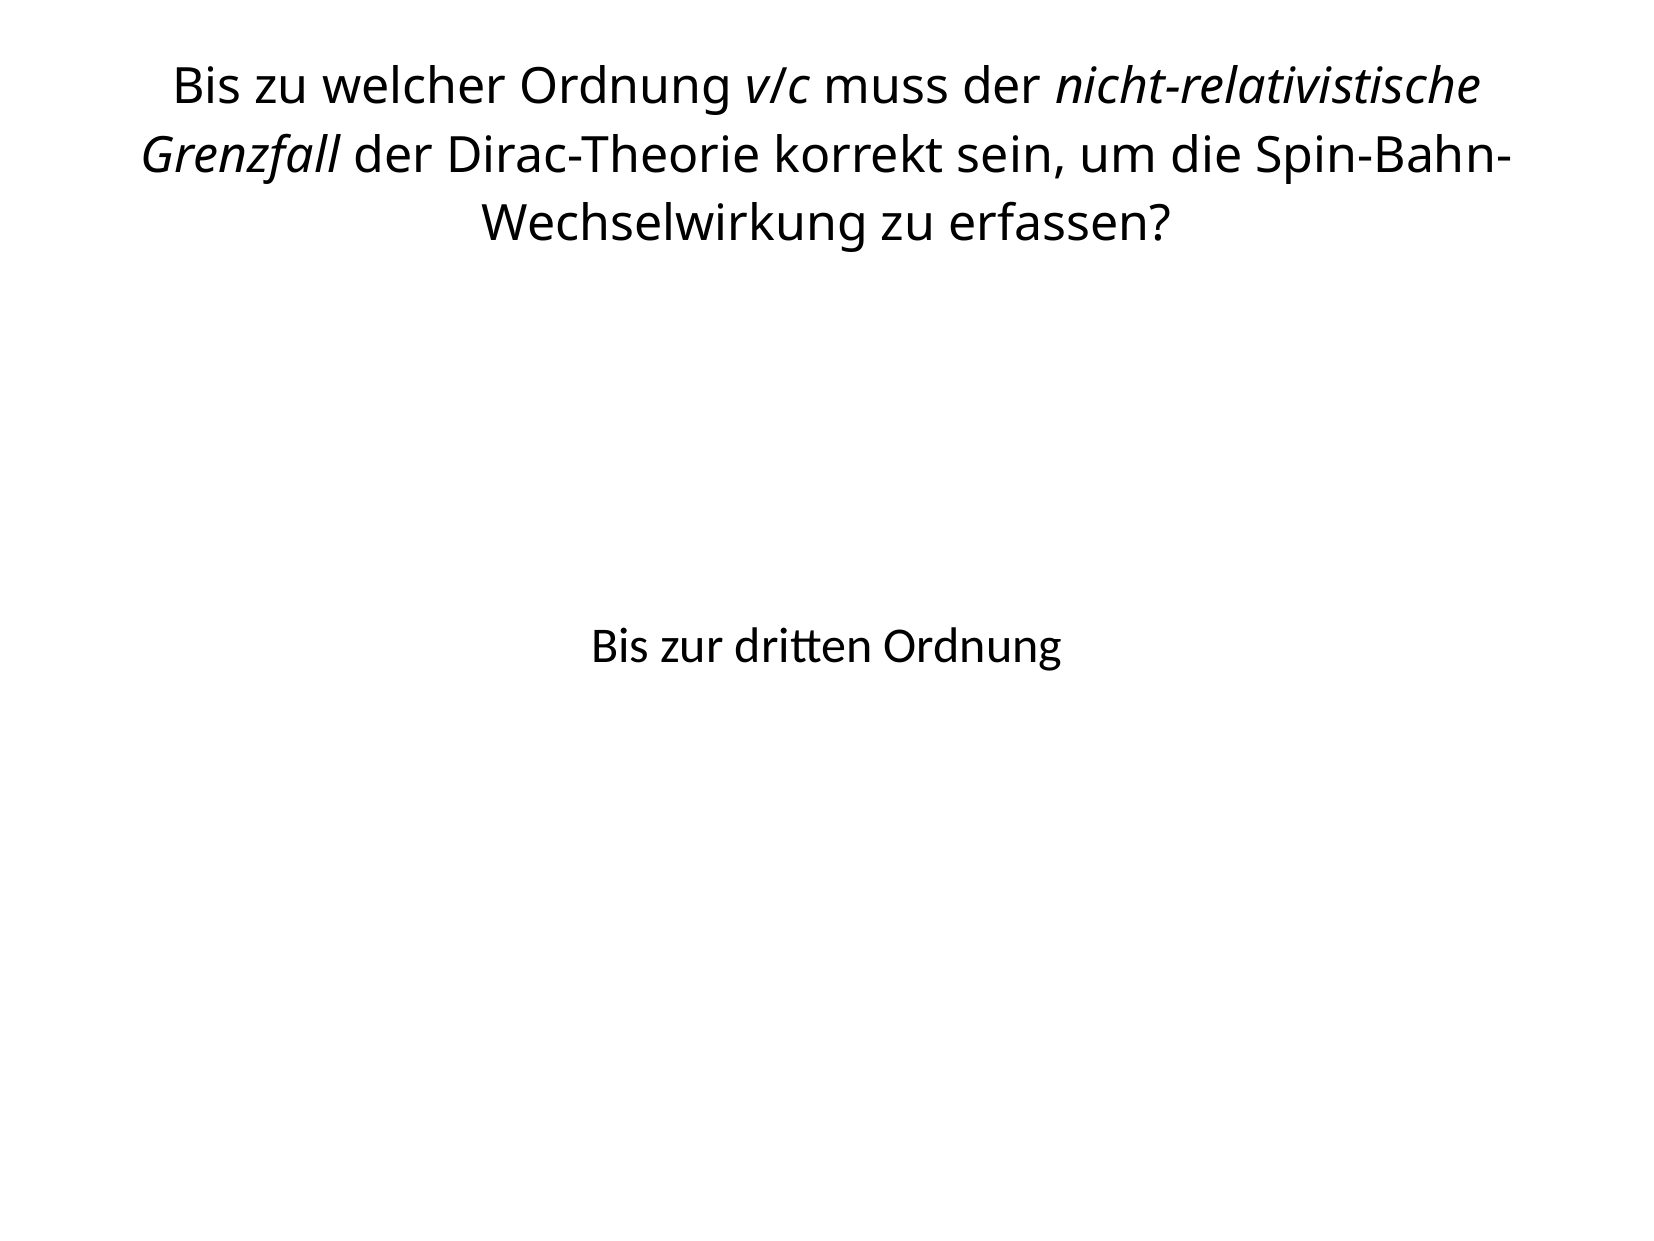

# Bis zu welcher Ordnung v/c muss der nicht-relativistische Grenzfall der Dirac-Theorie korrekt sein, um die Spin-Bahn-Wechselwirkung zu erfassen?
Bis zur dritten Ordnung